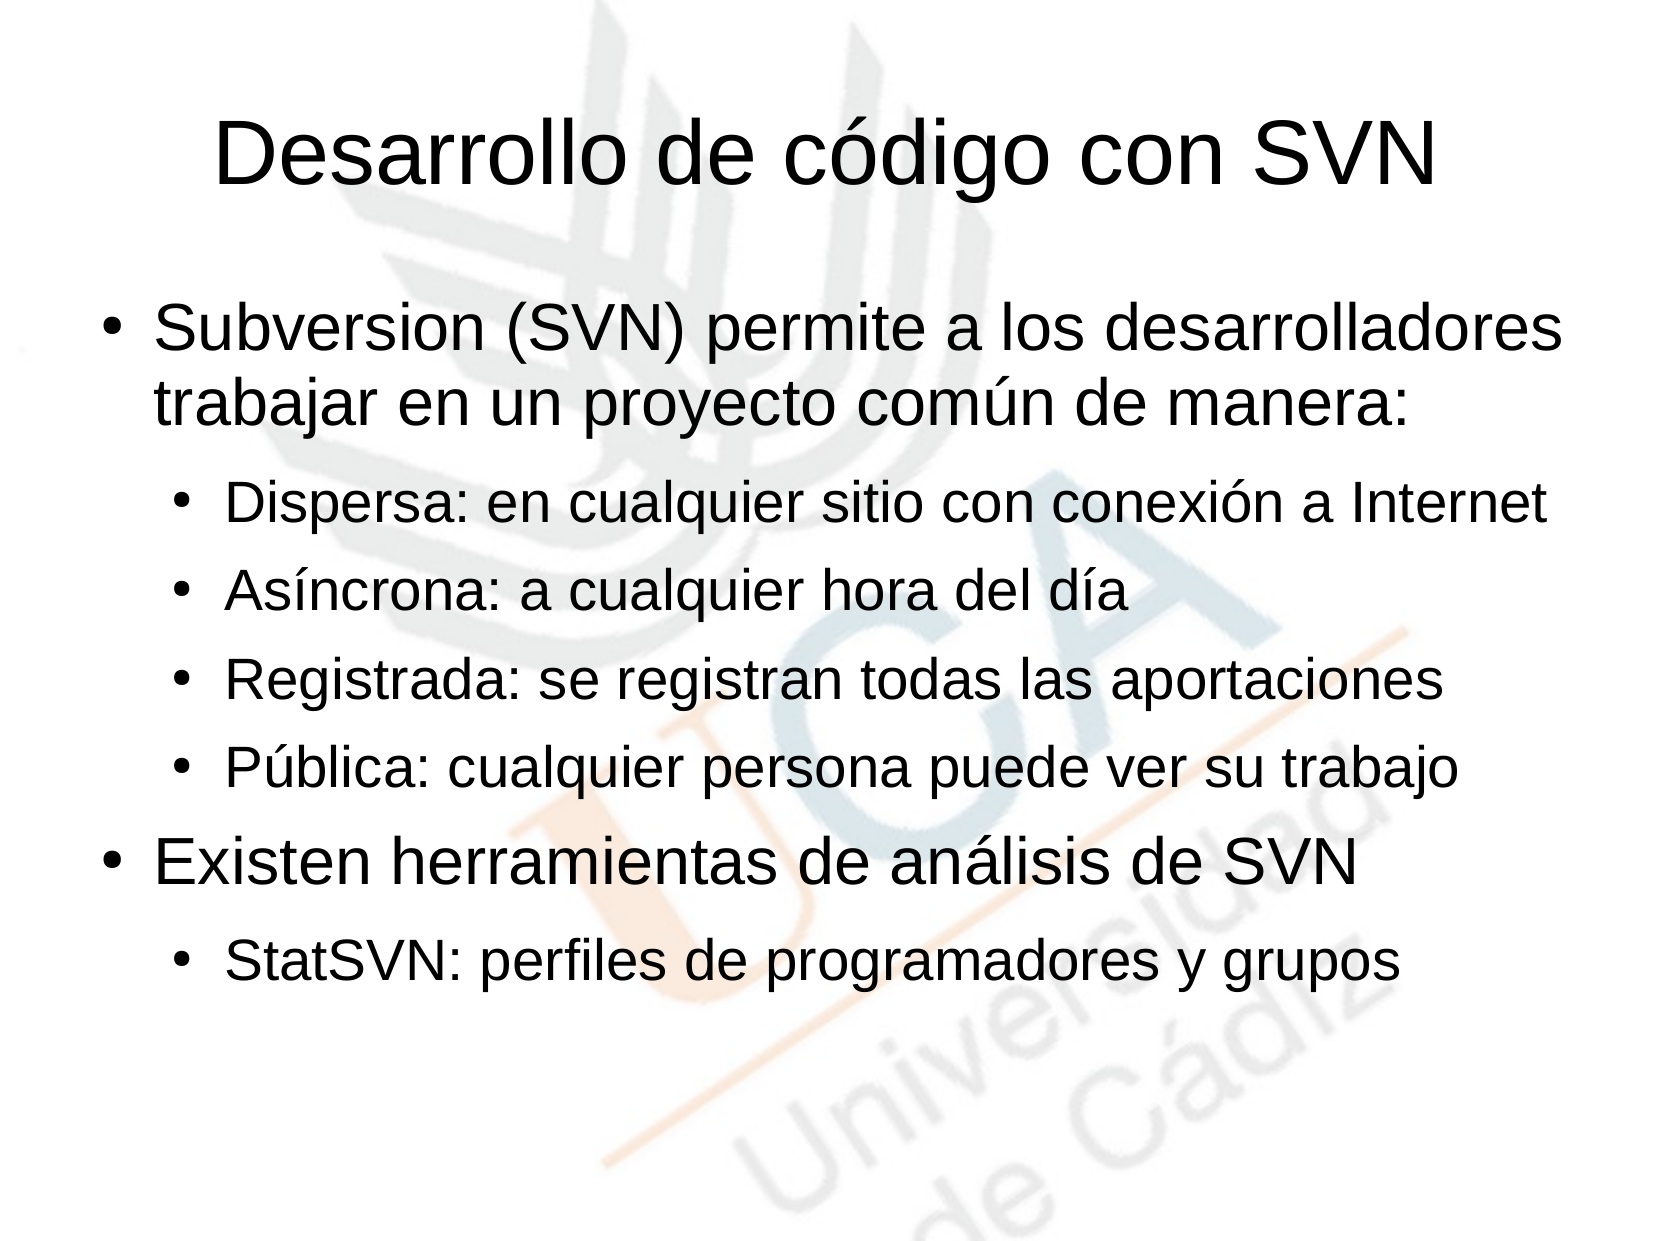

# Desarrollo de código con SVN
Subversion (SVN) permite a los desarrolladores trabajar en un proyecto común de manera:
Dispersa: en cualquier sitio con conexión a Internet
Asíncrona: a cualquier hora del día
Registrada: se registran todas las aportaciones
Pública: cualquier persona puede ver su trabajo
Existen herramientas de análisis de SVN
StatSVN: perfiles de programadores y grupos